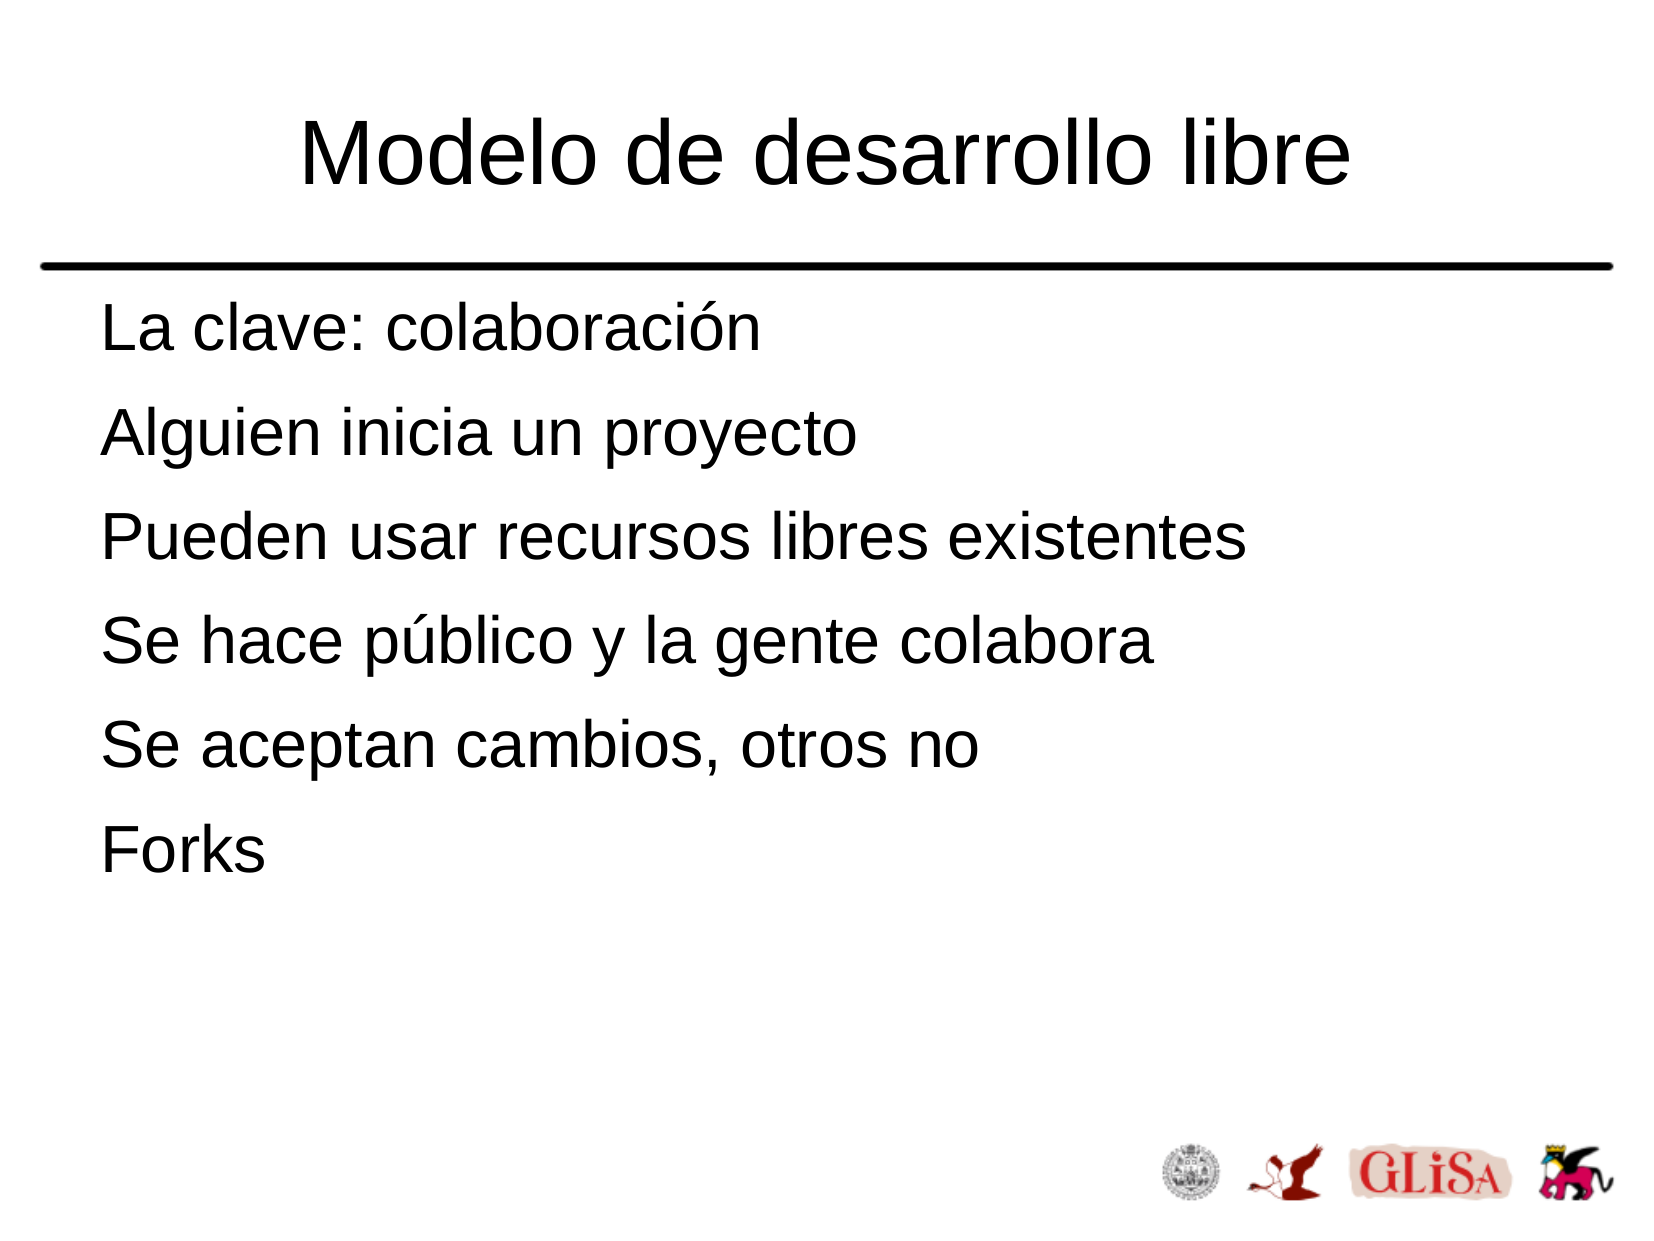

# Modelo de desarrollo libre
La clave: colaboración
Alguien inicia un proyecto
Pueden usar recursos libres existentes
Se hace público y la gente colabora
Se aceptan cambios, otros no
Forks